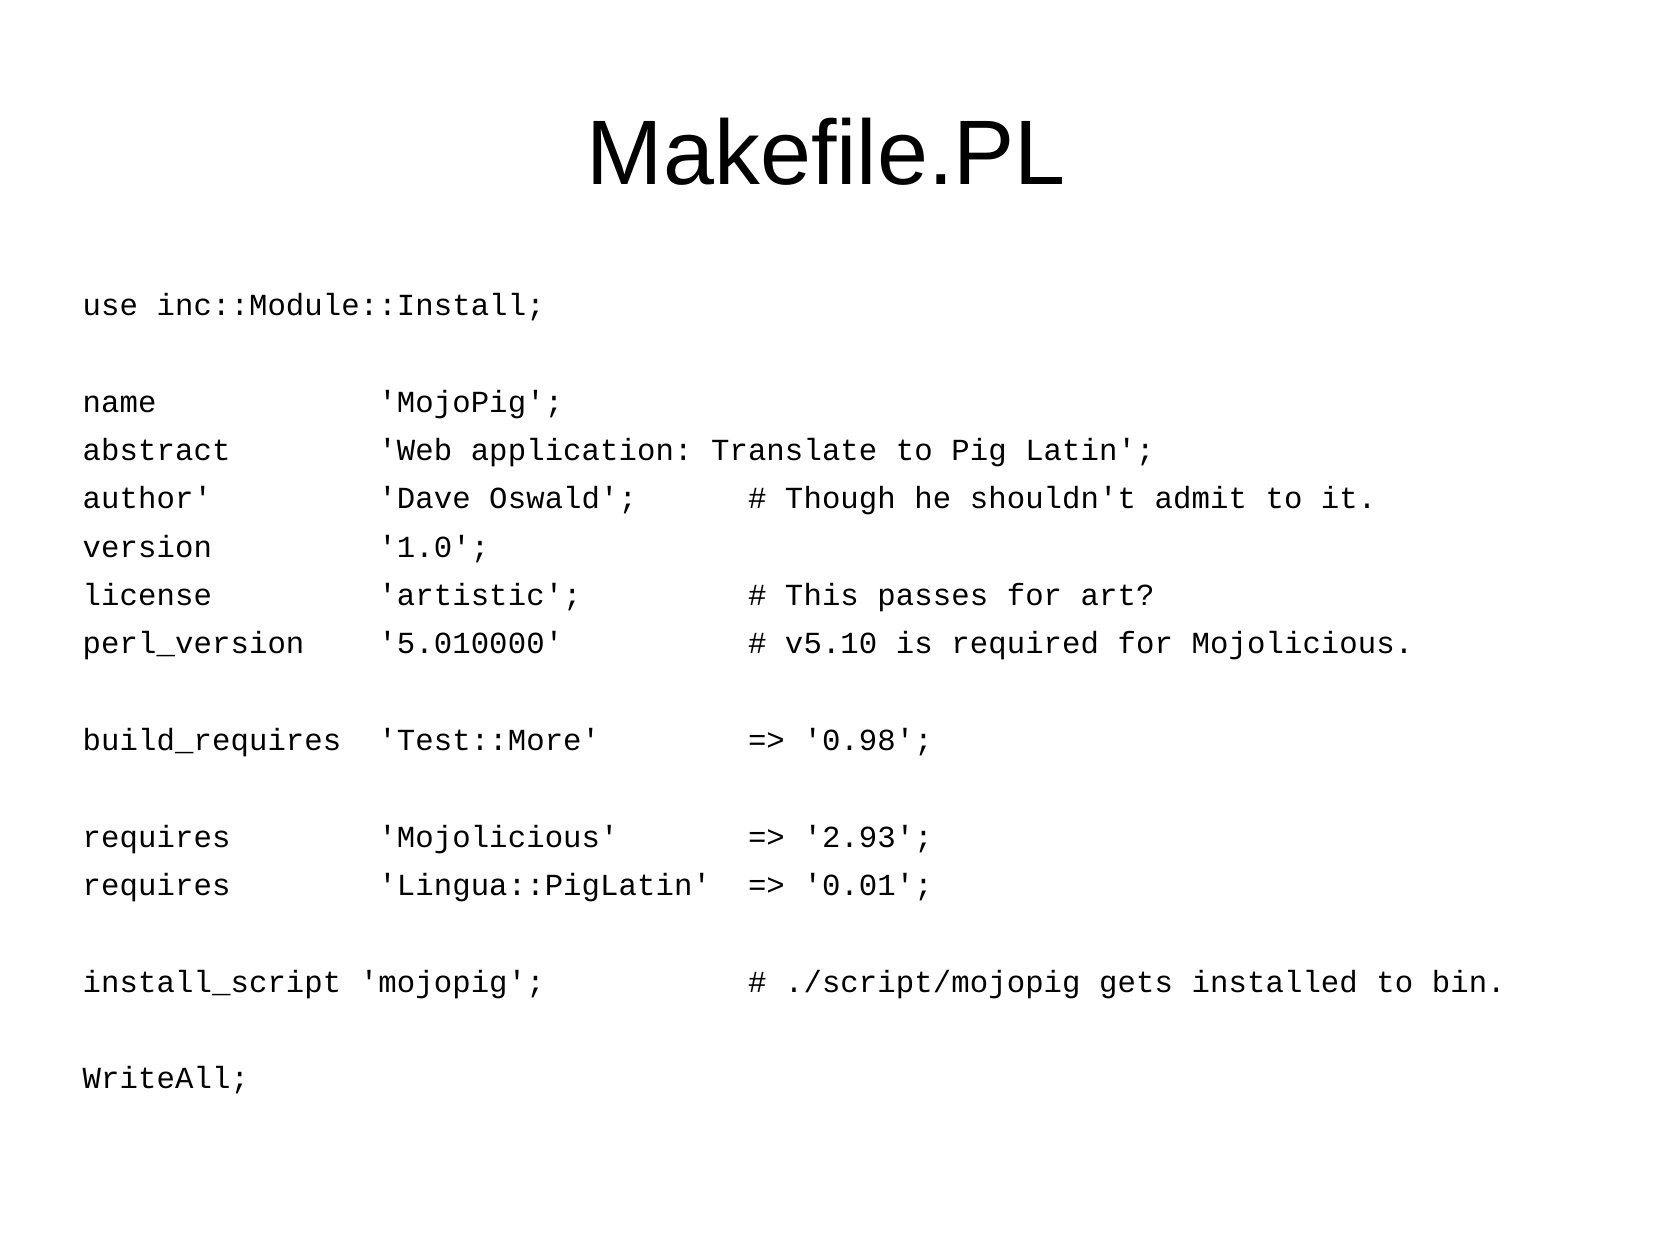

# Makefile.PL
use inc::Module::Install;
name 'MojoPig';
abstract 'Web application: Translate to Pig Latin';
author' 'Dave Oswald'; # Though he shouldn't admit to it.
version '1.0';
license 'artistic'; # This passes for art?
perl_version '5.010000' # v5.10 is required for Mojolicious.
build_requires 'Test::More' => '0.98';
requires 'Mojolicious' => '2.93';
requires 'Lingua::PigLatin' => '0.01';
install_script 'mojopig'; # ./script/mojopig gets installed to bin.
WriteAll;